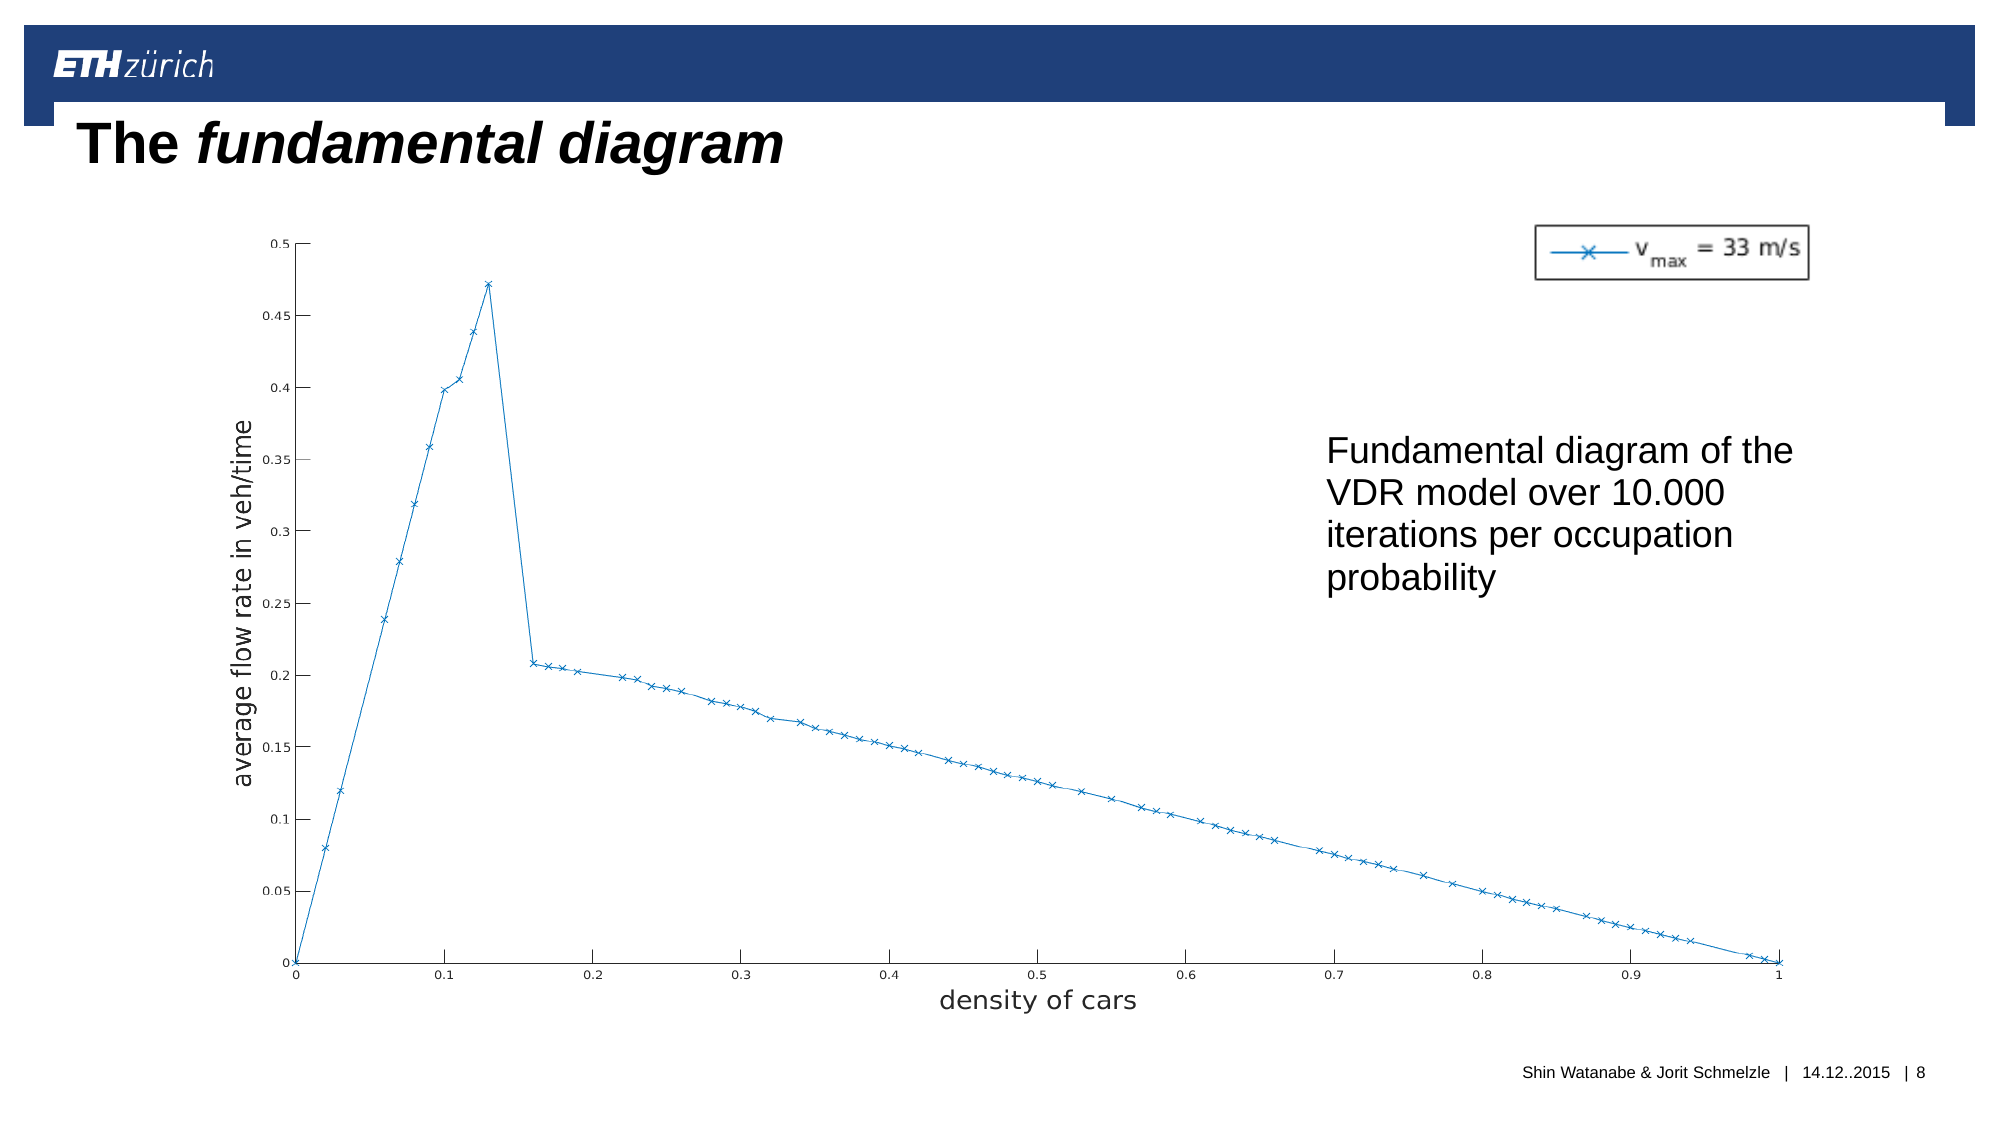

# The fundamental diagram
Fundamental diagram of the VDR model over 10.000 iterations per occupation probability
First name Surname (edit via “View” > “Header & Footer”)
12.12.2014
8